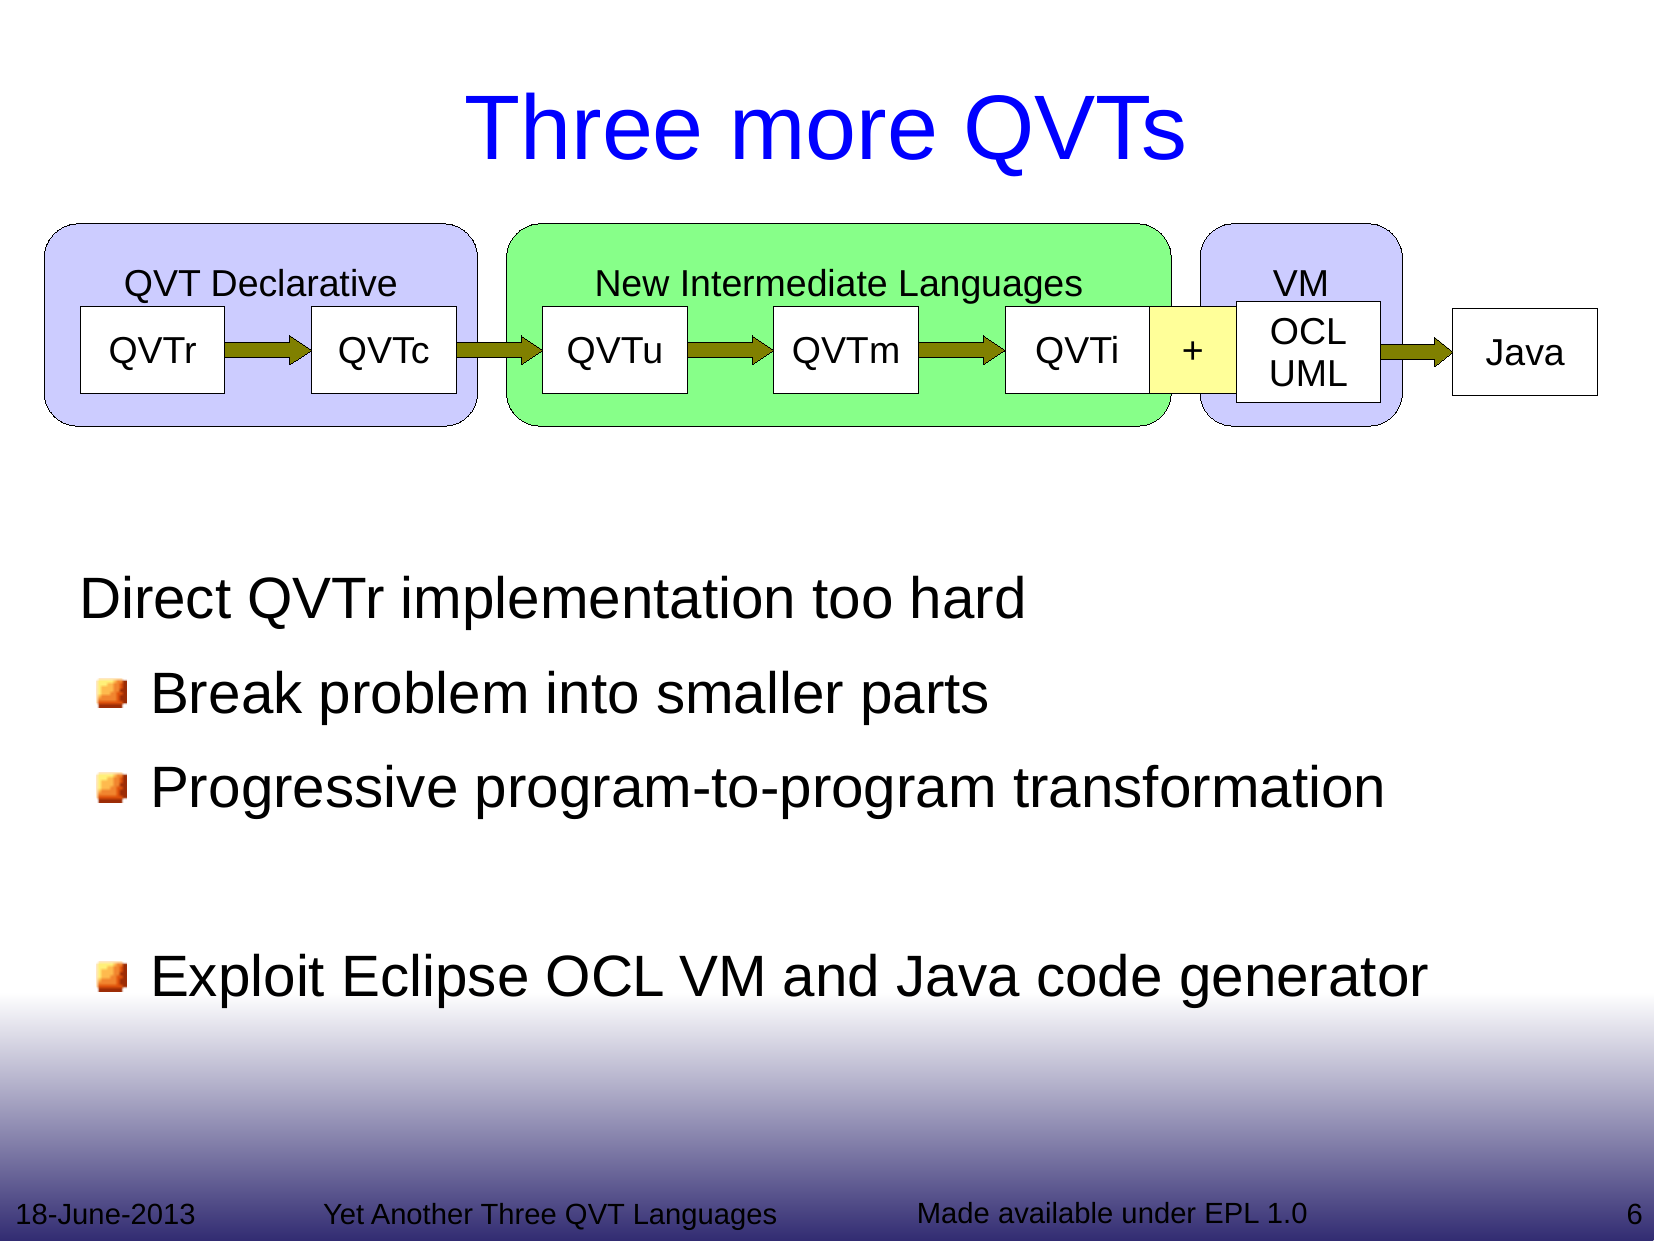

# Three more QVTs
QVT Declarative
New Intermediate Languages
VM
OCL
UML
QVTr
QVTc
QVTc
QVTu
QVTm
QVTi
QVTi
+
Java
Direct QVTr implementation too hard
Break problem into smaller parts
Progressive program-to-program transformation
Exploit Eclipse OCL VM and Java code generator
18-June-2013
Yet Another Three QVT Languages
6